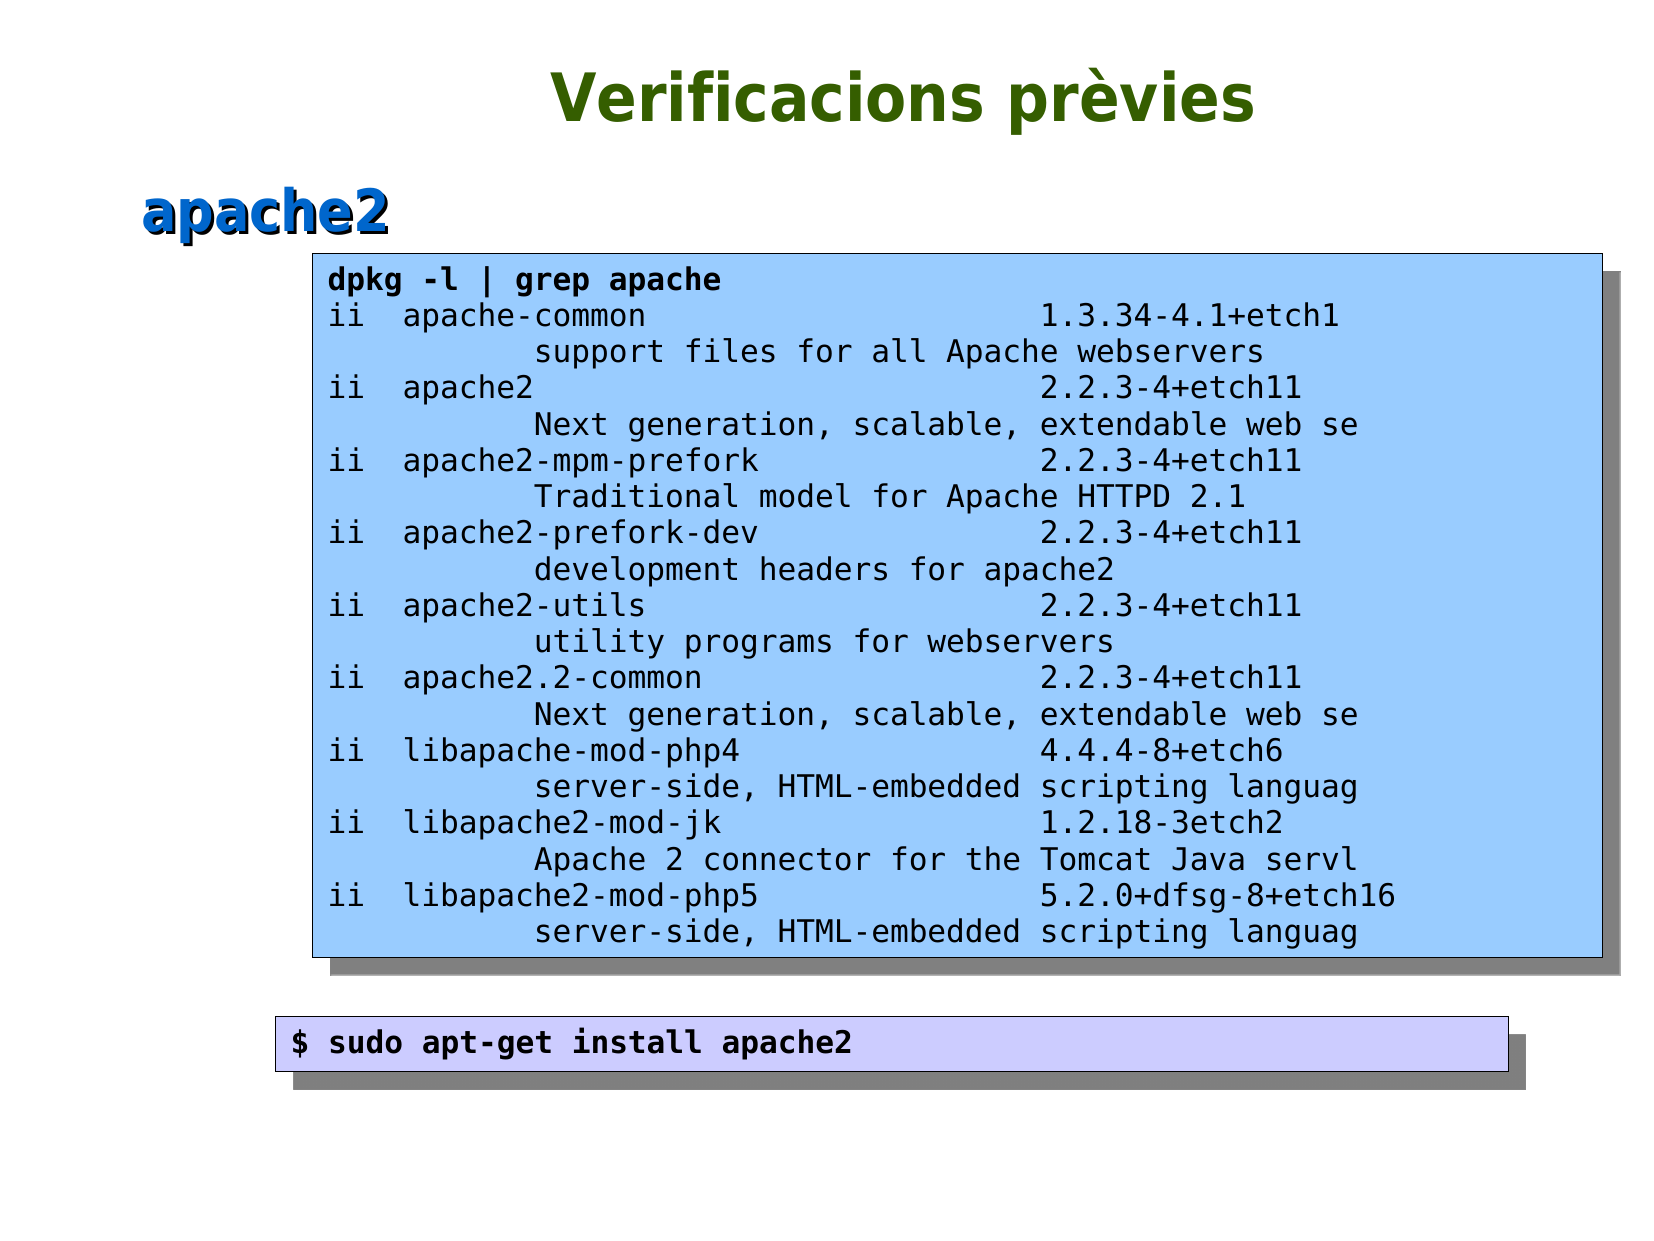

# Verificacions prèvies
apache2
dpkg -l | grep apache
ii apache-common 1.3.34-4.1+etch1 support files for all Apache webservers
ii apache2 2.2.3-4+etch11 Next generation, scalable, extendable web se
ii apache2-mpm-prefork 2.2.3-4+etch11 Traditional model for Apache HTTPD 2.1
ii apache2-prefork-dev 2.2.3-4+etch11 development headers for apache2
ii apache2-utils 2.2.3-4+etch11 utility programs for webservers
ii apache2.2-common 2.2.3-4+etch11 Next generation, scalable, extendable web se
ii libapache-mod-php4 4.4.4-8+etch6 server-side, HTML-embedded scripting languag
ii libapache2-mod-jk 1.2.18-3etch2 Apache 2 connector for the Tomcat Java servl
ii libapache2-mod-php5 5.2.0+dfsg-8+etch16 server-side, HTML-embedded scripting languag
$ sudo apt-get install apache2